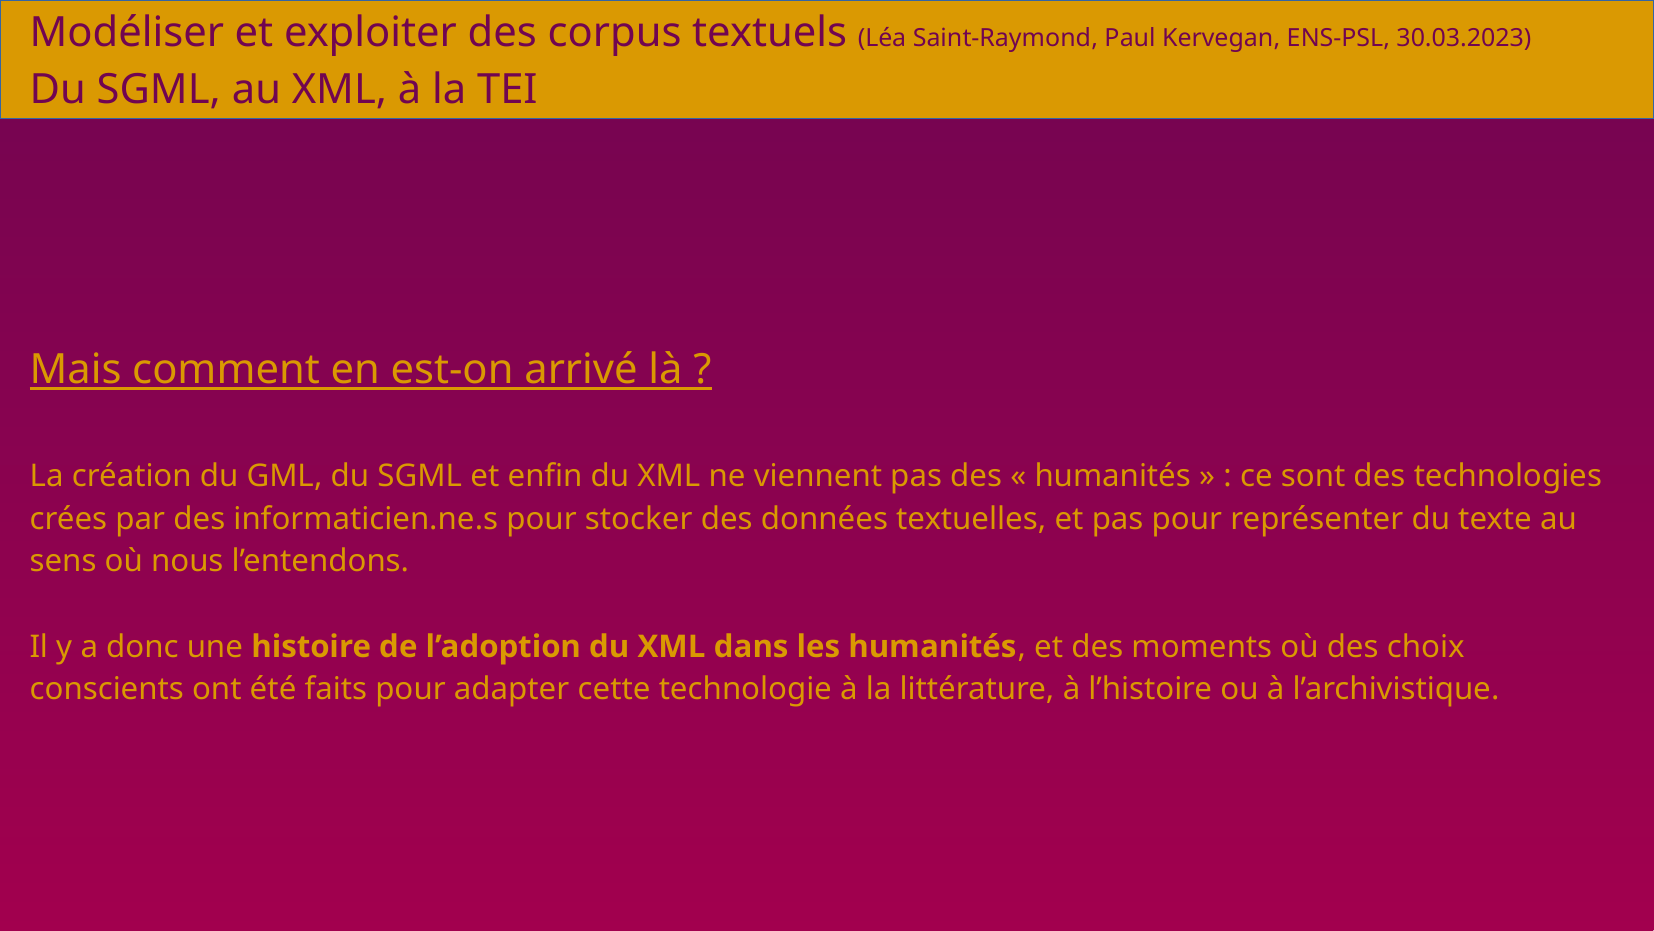

# Modéliser et exploiter des corpus textuels (Léa Saint-Raymond, Paul Kervegan, ENS-PSL, 30.03.2023) Du SGML, au XML, à la TEI
Mais comment en est-on arrivé là ?
La création du GML, du SGML et enfin du XML ne viennent pas des « humanités » : ce sont des technologies crées par des informaticien.ne.s pour stocker des données textuelles, et pas pour représenter du texte au sens où nous l’entendons.
Il y a donc une histoire de l’adoption du XML dans les humanités, et des moments où des choix conscients ont été faits pour adapter cette technologie à la littérature, à l’histoire ou à l’archivistique.